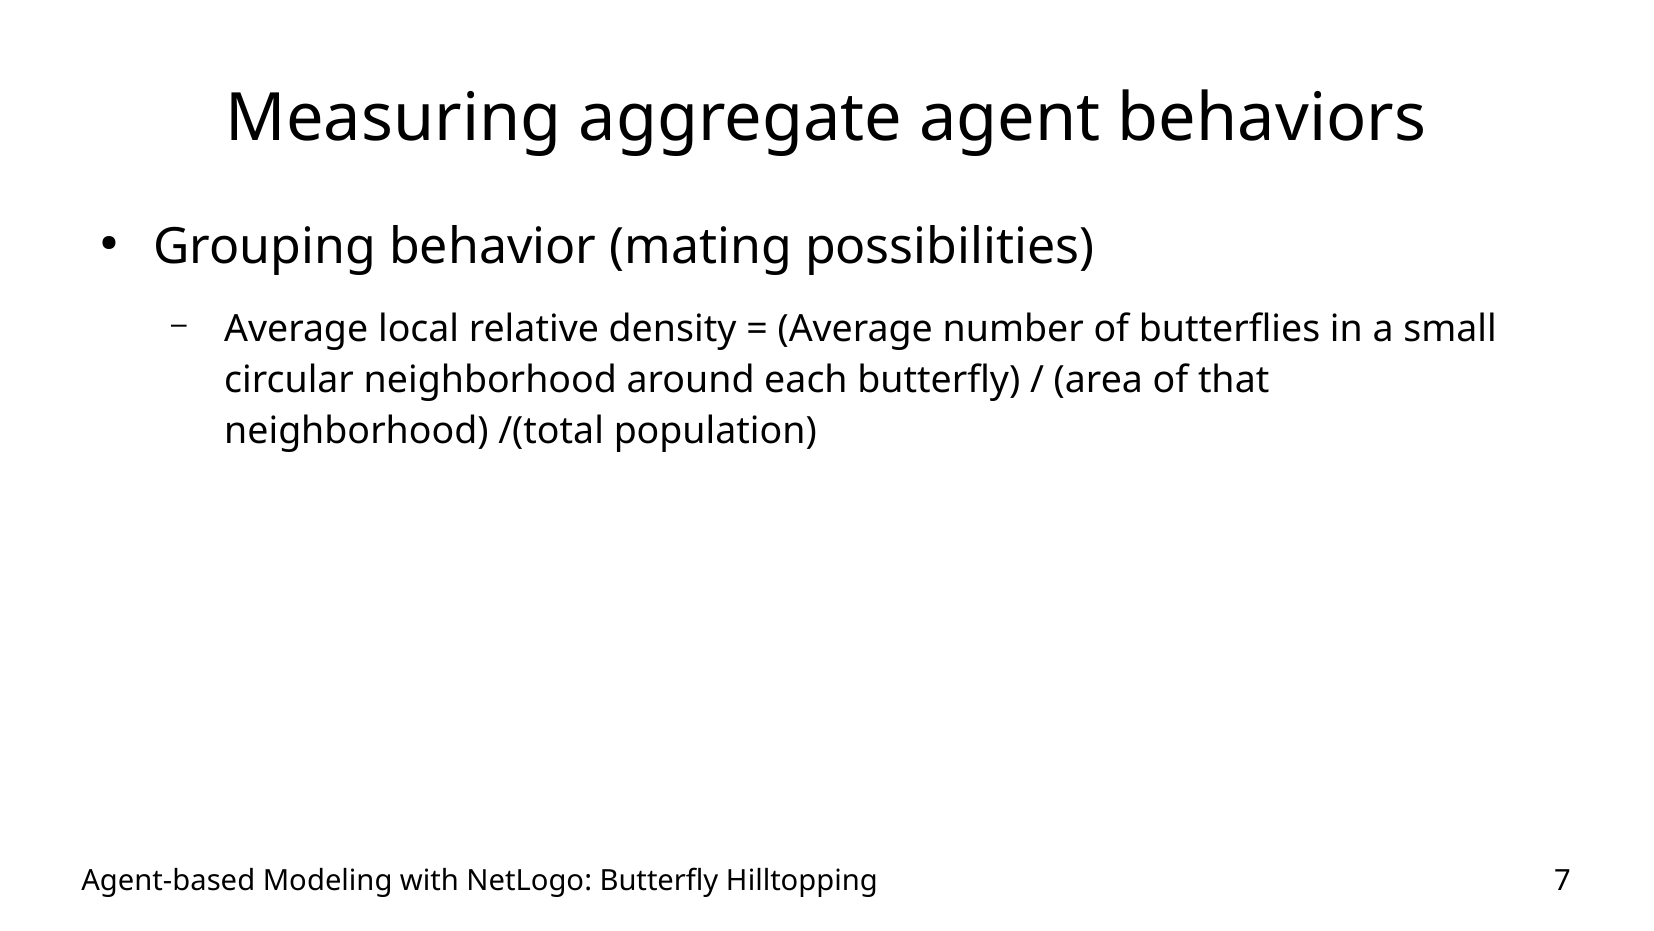

# Measuring aggregate agent behaviors
Grouping behavior (mating possibilities)
Average local relative density = (Average number of butterflies in a small circular neighborhood around each butterfly) / (area of that neighborhood) /(total population)
Agent-based Modeling with NetLogo: Butterfly Hilltopping
7